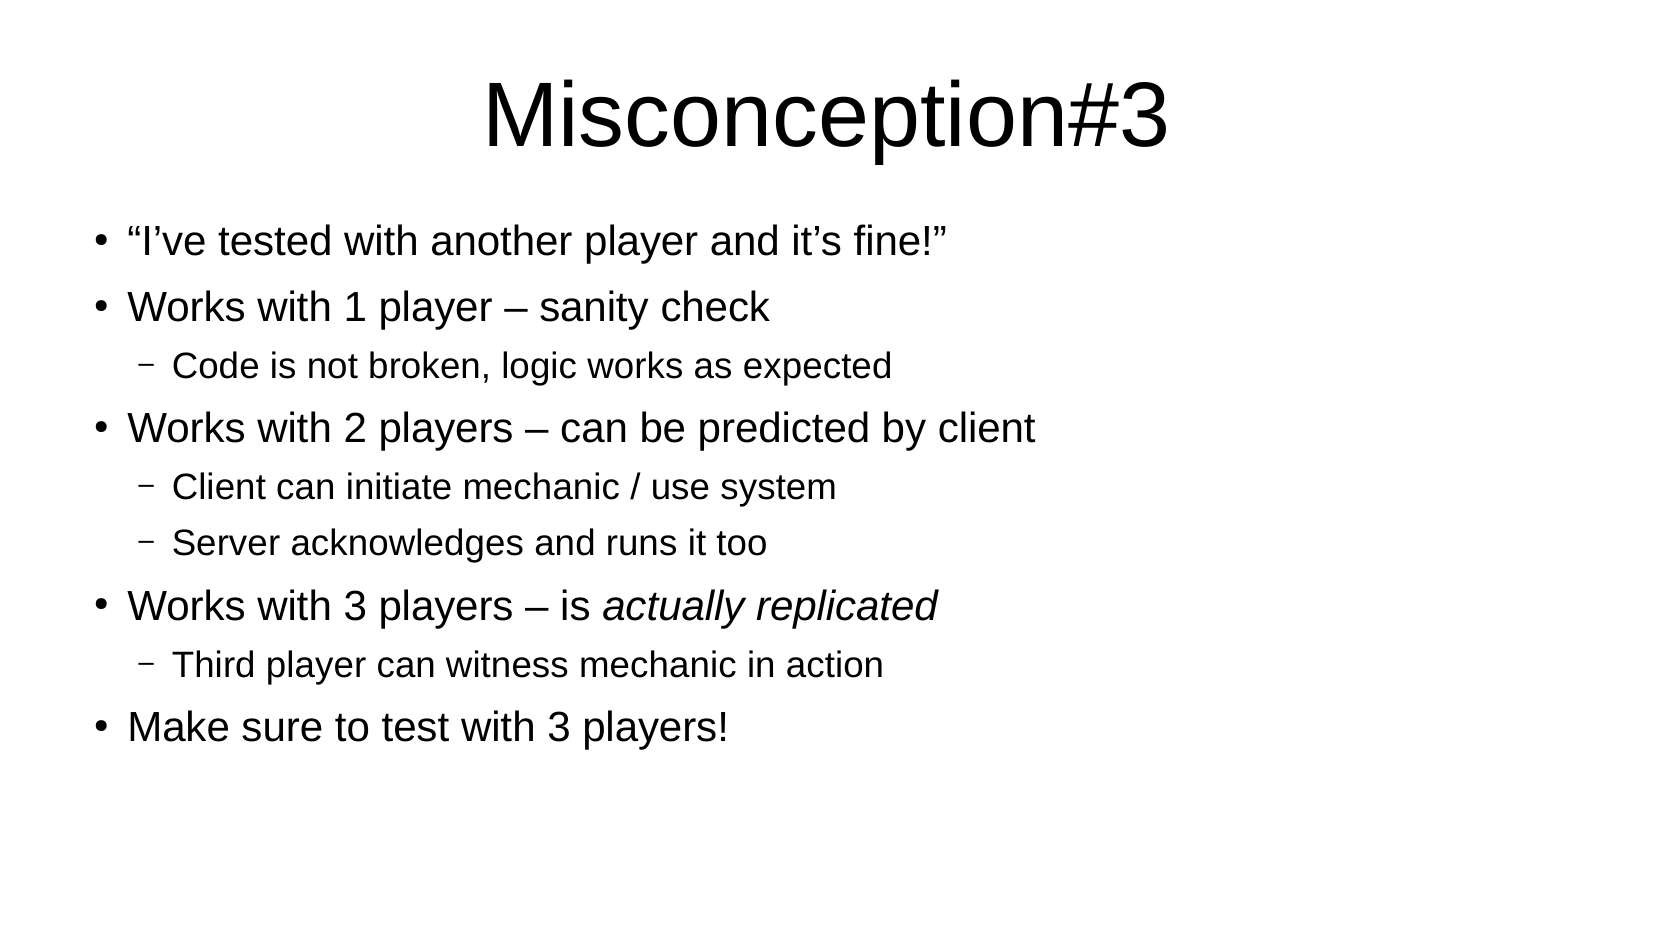

# Misconception#3
“I’ve tested with another player and it’s fine!”
Works with 1 player – sanity check
Code is not broken, logic works as expected
Works with 2 players – can be predicted by client
Client can initiate mechanic / use system
Server acknowledges and runs it too
Works with 3 players – is actually replicated
Third player can witness mechanic in action
Make sure to test with 3 players!